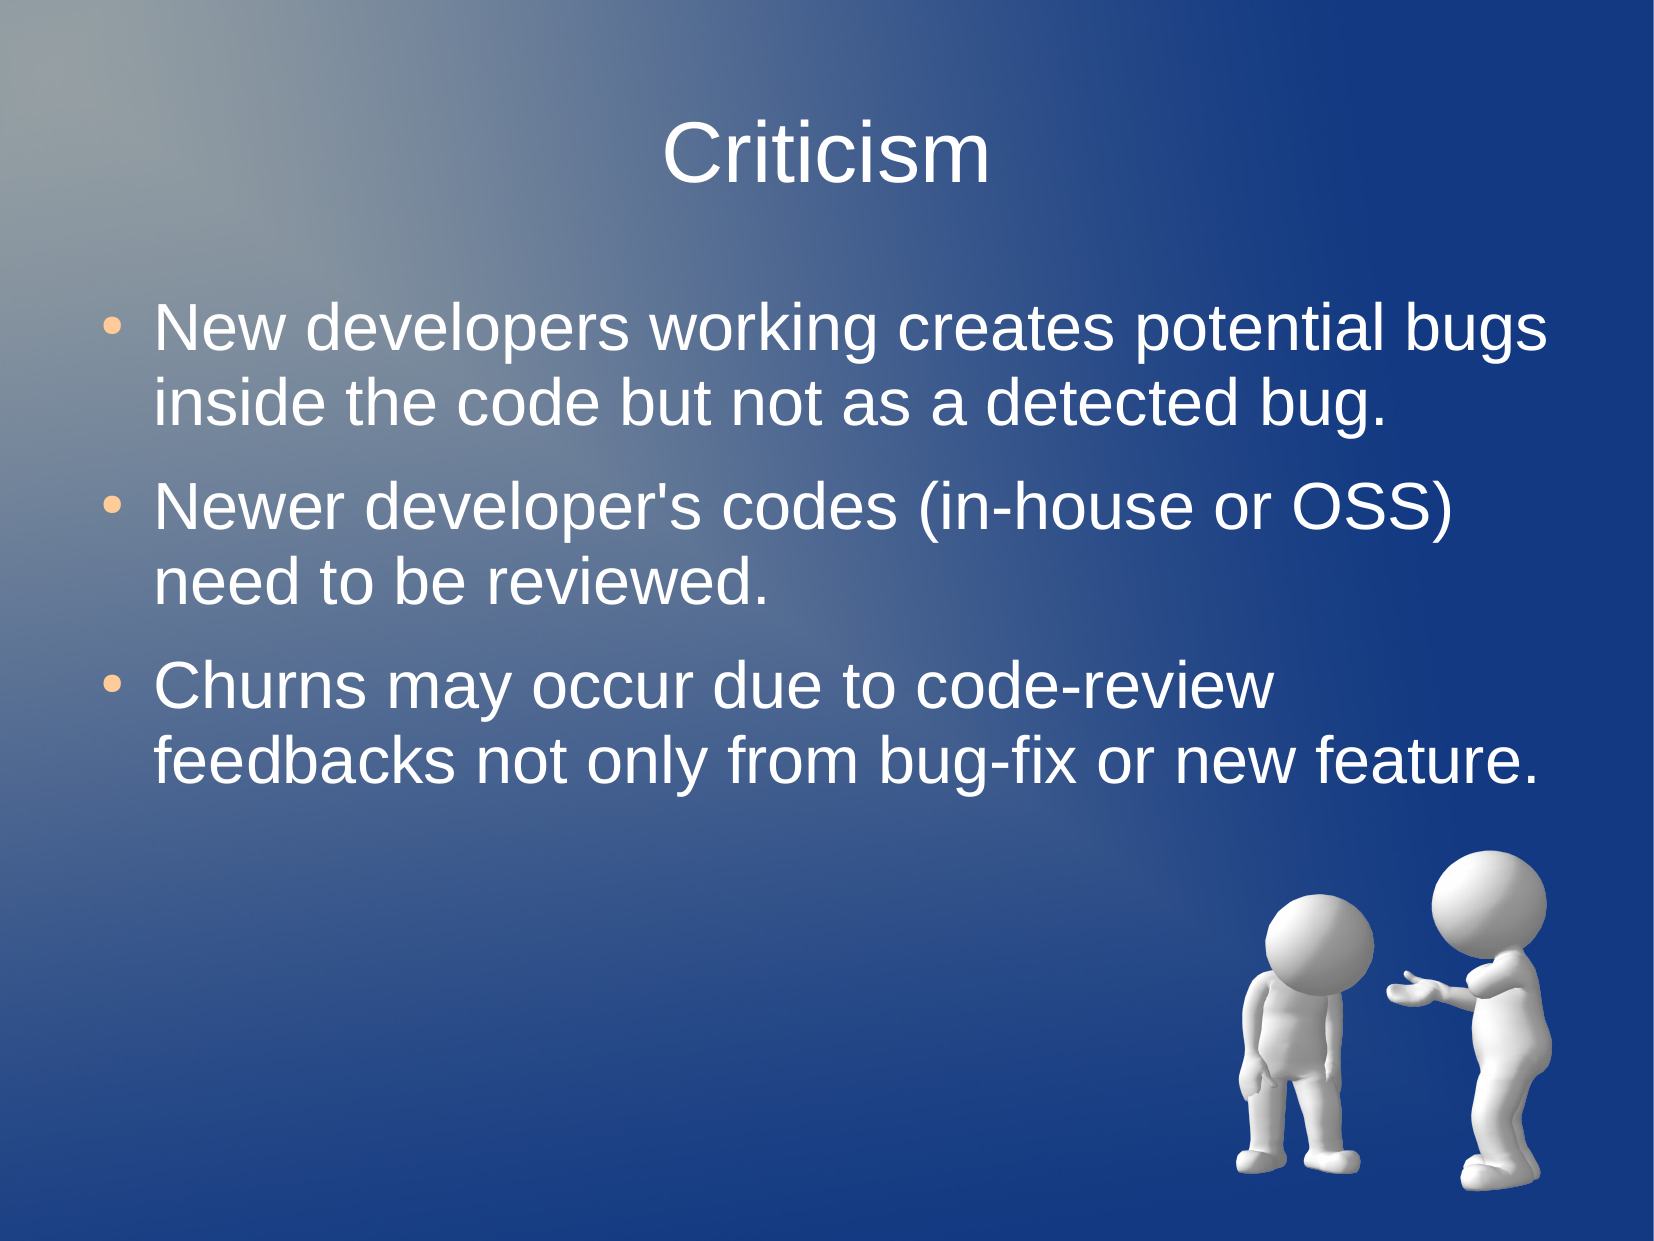

# Criticism
New developers working creates potential bugs inside the code but not as a detected bug.
Newer developer's codes (in-house or OSS) need to be reviewed.
Churns may occur due to code-review feedbacks not only from bug-fix or new feature.